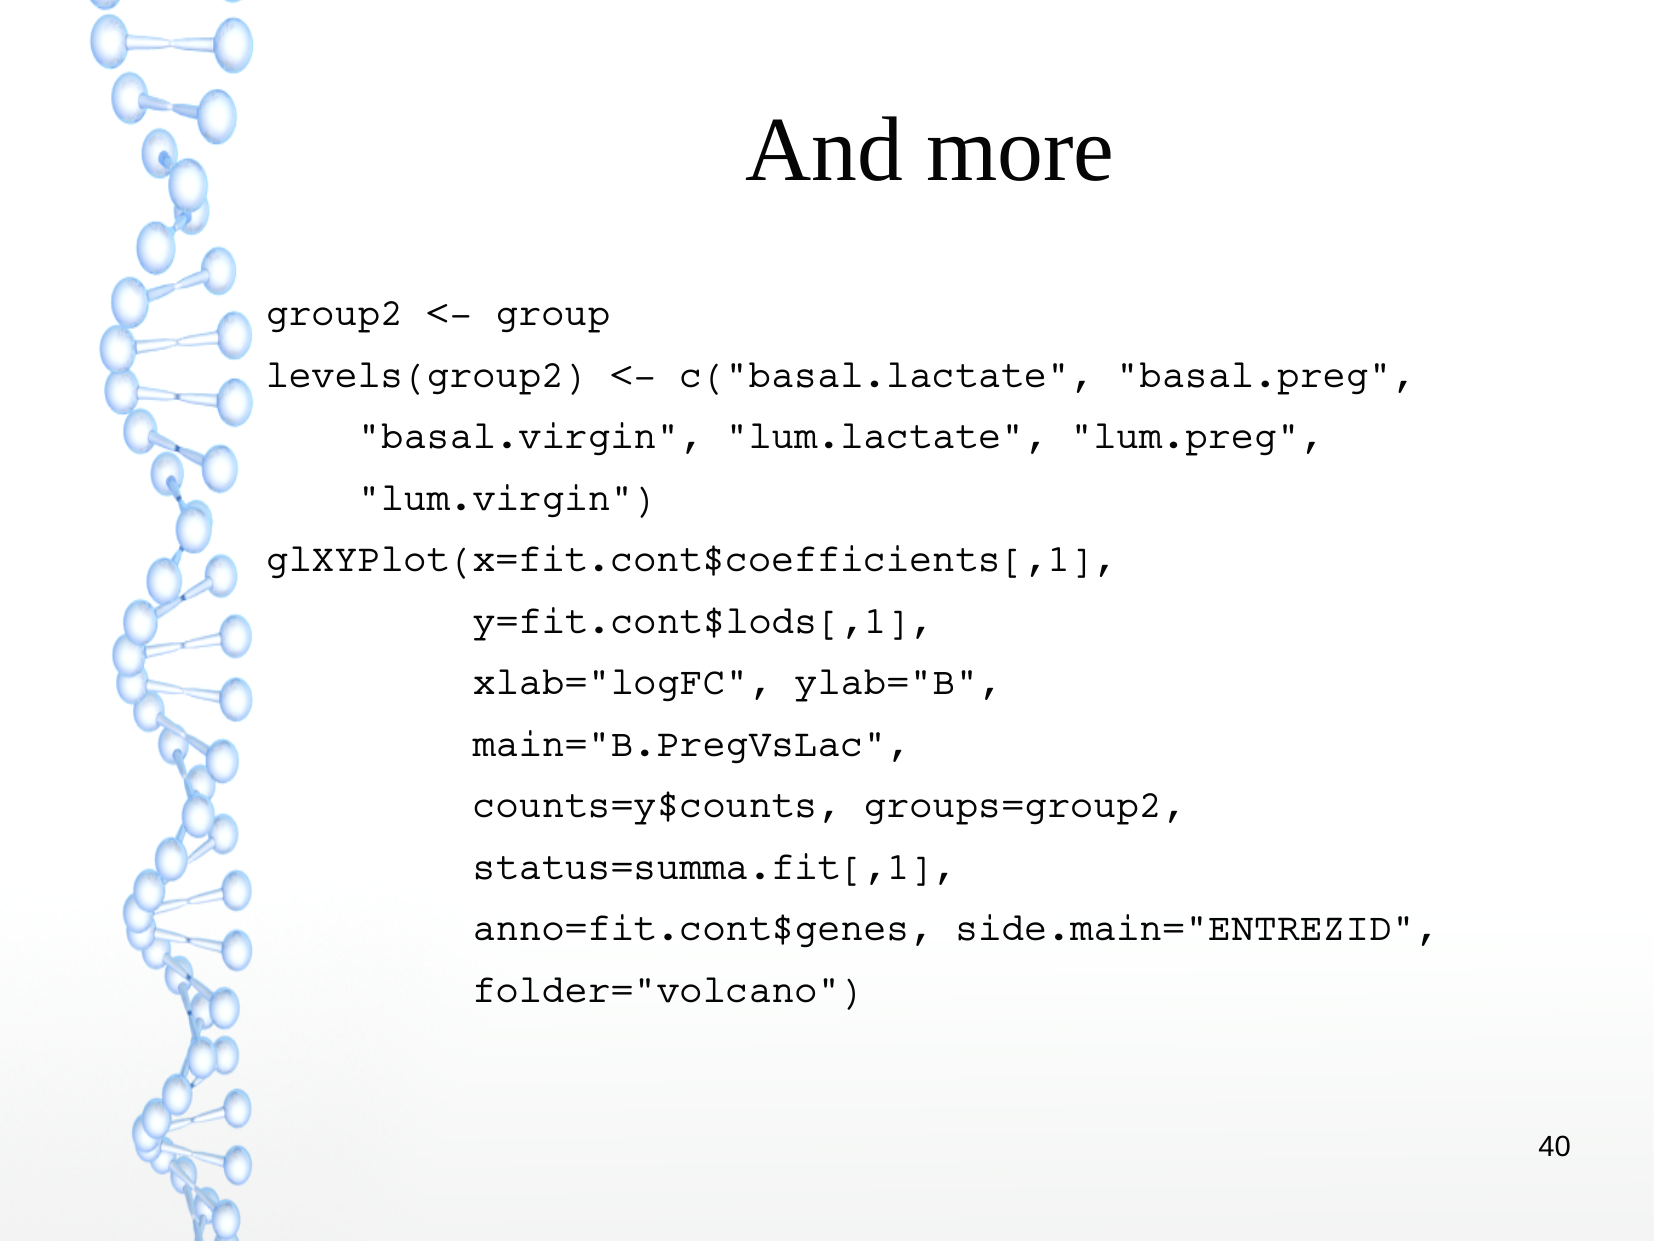

# And more
group2 <- group
levels(group2) <- c("basal.lactate", "basal.preg",
 "basal.virgin", "lum.lactate", "lum.preg",
 "lum.virgin")
glXYPlot(x=fit.cont$coefficients[,1],
 y=fit.cont$lods[,1],
 xlab="logFC", ylab="B",
 main="B.PregVsLac",
 counts=y$counts, groups=group2,
 status=summa.fit[,1],
 anno=fit.cont$genes, side.main="ENTREZID",
 folder="volcano")
40